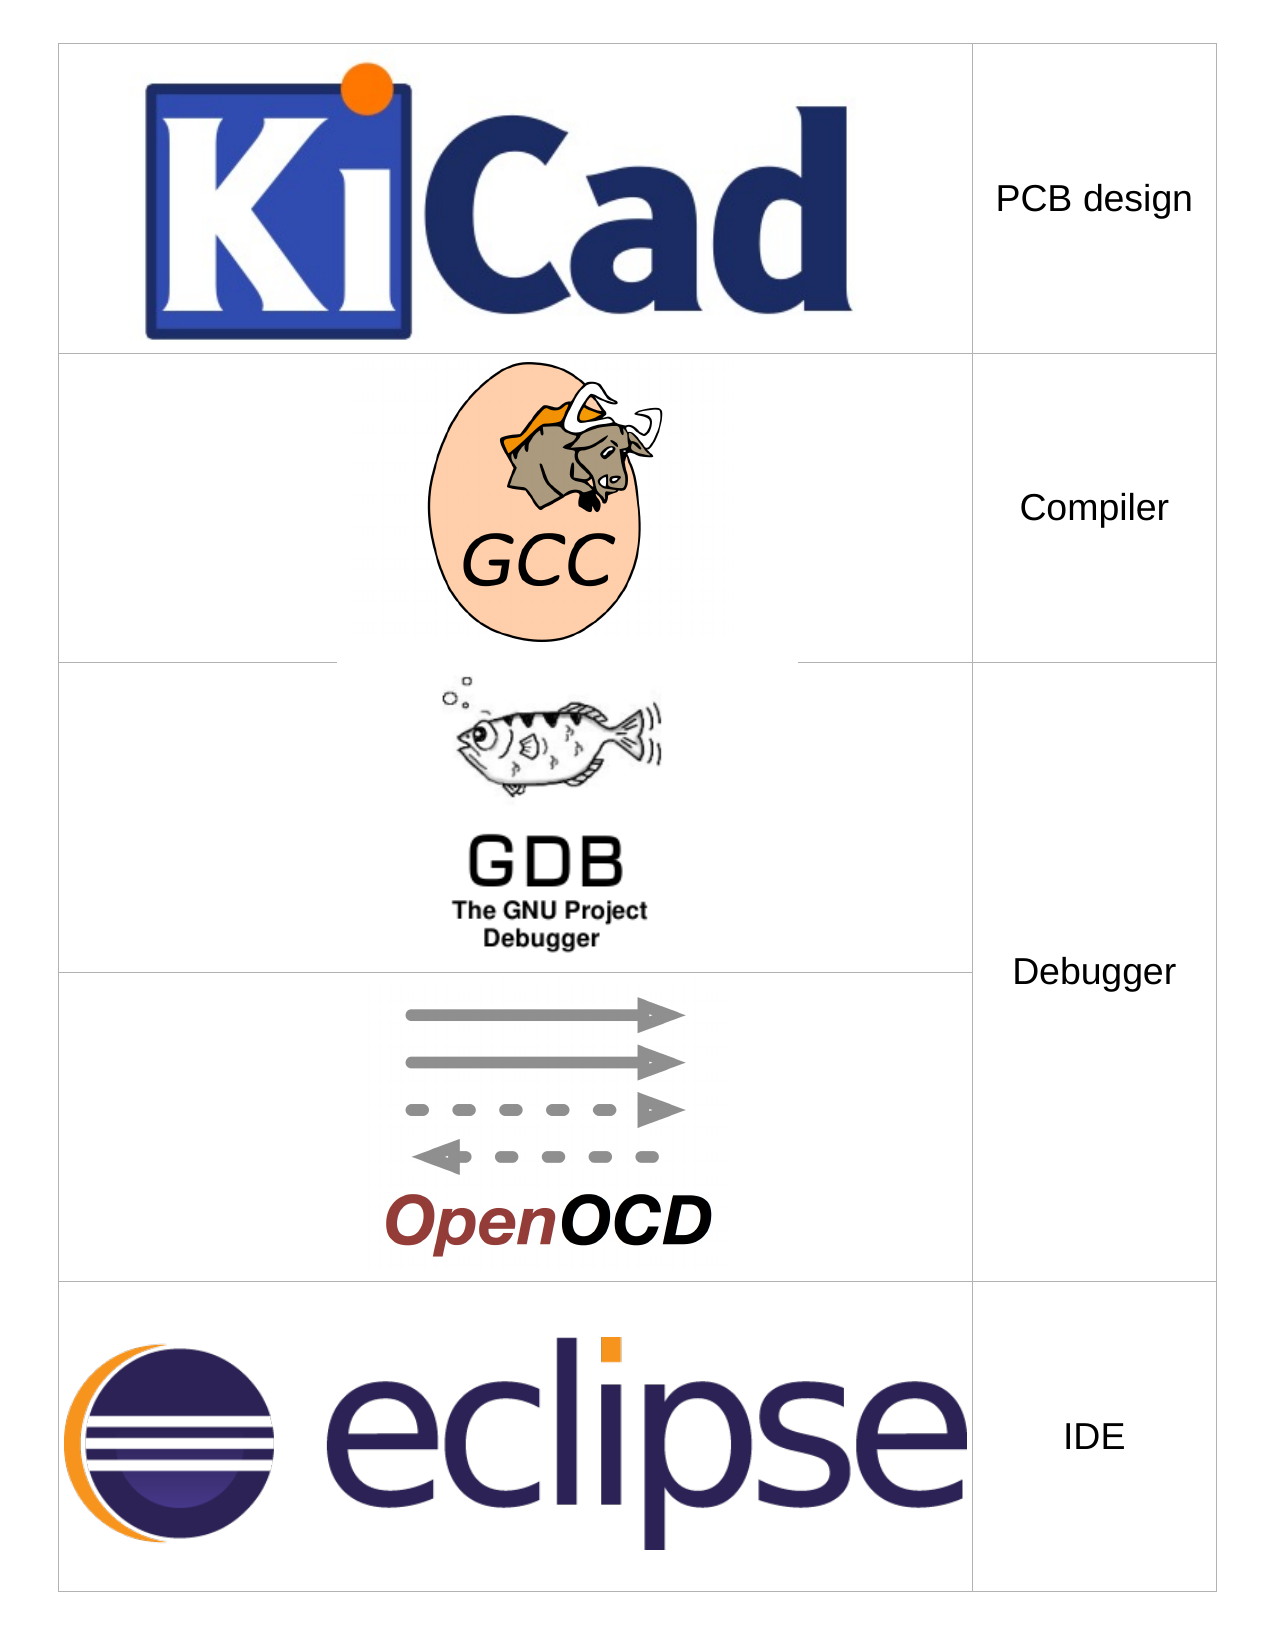

| | PCB design |
| --- | --- |
| | Compiler |
| | Debugger |
| | |
| | IDE |